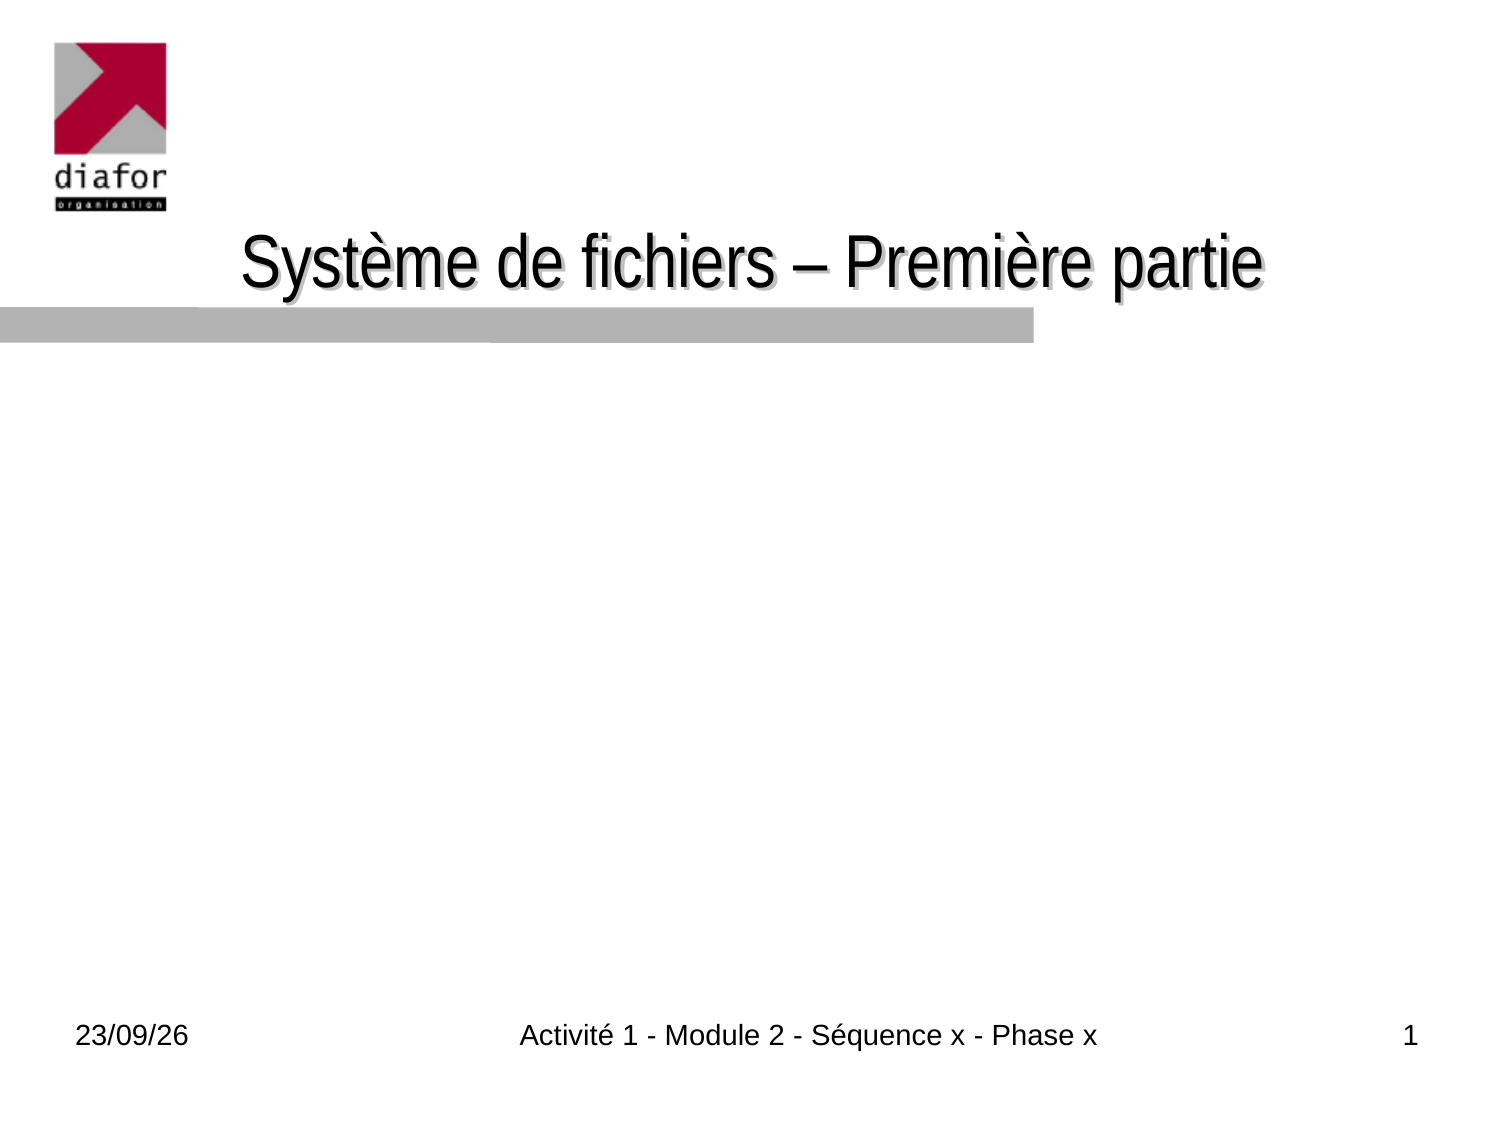

# Système de fichiers – Première partie
Activité 1 - Module 2 - Séquence x - Phase x
1